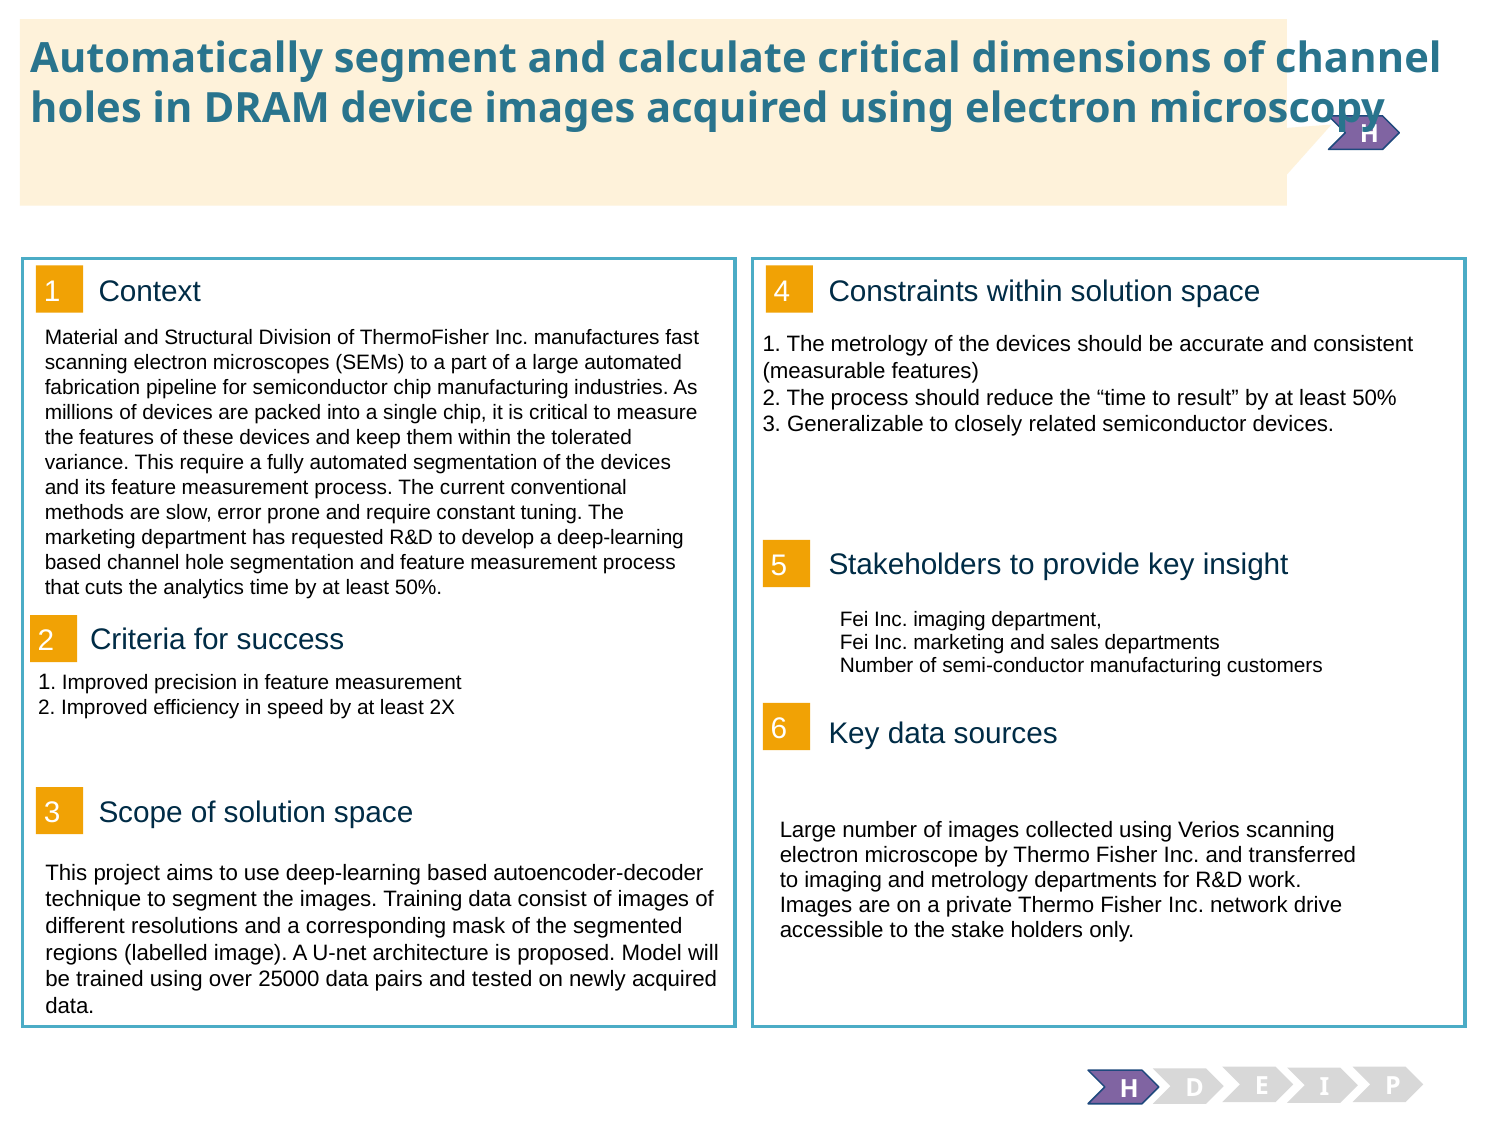

Automatically segment and calculate critical dimensions of channel holes in DRAM device images acquired using electron microscopy
H
1
4
Context
Constraints within solution space
Material and Structural Division of ThermoFisher Inc. manufactures fast scanning electron microscopes (SEMs) to a part of a large automated fabrication pipeline for semiconductor chip manufacturing industries. As millions of devices are packed into a single chip, it is critical to measure the features of these devices and keep them within the tolerated variance. This require a fully automated segmentation of the devices and its feature measurement process. The current conventional methods are slow, error prone and require constant tuning. The marketing department has requested R&D to develop a deep-learning based channel hole segmentation and feature measurement process that cuts the analytics time by at least 50%.
1. The metrology of the devices should be accurate and consistent (measurable features)
2. The process should reduce the “time to result” by at least 50%
3. Generalizable to closely related semiconductor devices.
5
Stakeholders to provide key insight
Fei Inc. imaging department,
Fei Inc. marketing and sales departments
Number of semi-conductor manufacturing customers
2
Criteria for success
1. Improved precision in feature measurement
2. Improved efficiency in speed by at least 2X
6
Key data sources
3
Scope of solution space
Large number of images collected using Verios scanning
electron microscope by Thermo Fisher Inc. and transferred
to imaging and metrology departments for R&D work.
Images are on a private Thermo Fisher Inc. network drive
accessible to the stake holders only.
This project aims to use deep-learning based autoencoder-decoder technique to segment the images. Training data consist of images of different resolutions and a corresponding mask of the segmented regions (labelled image). A U-net architecture is proposed. Model will be trained using over 25000 data pairs and tested on newly acquired data.
E
P
I
D
H